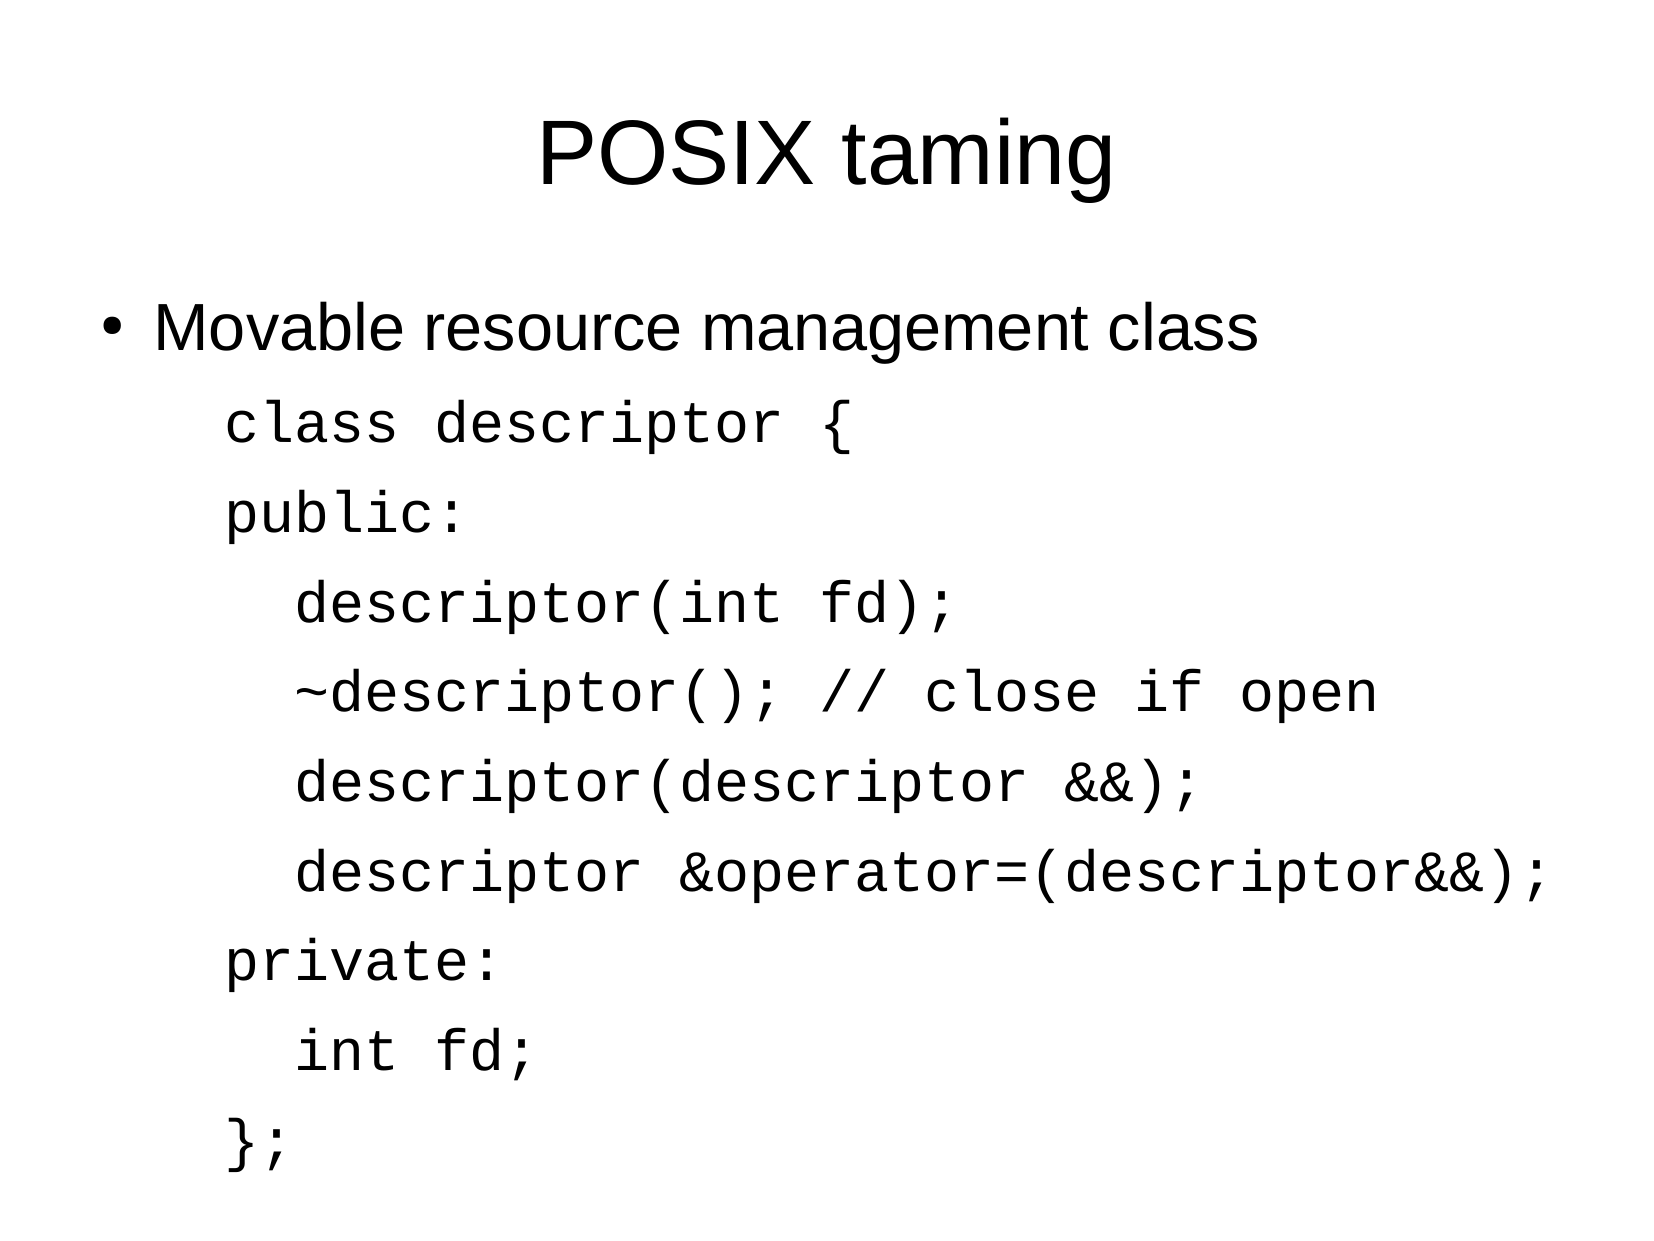

# POSIX taming
Movable resource management class
class descriptor {
public:
 descriptor(int fd);
 ~descriptor(); // close if open
 descriptor(descriptor &&);
 descriptor &operator=(descriptor&&);
private:
 int fd;
};